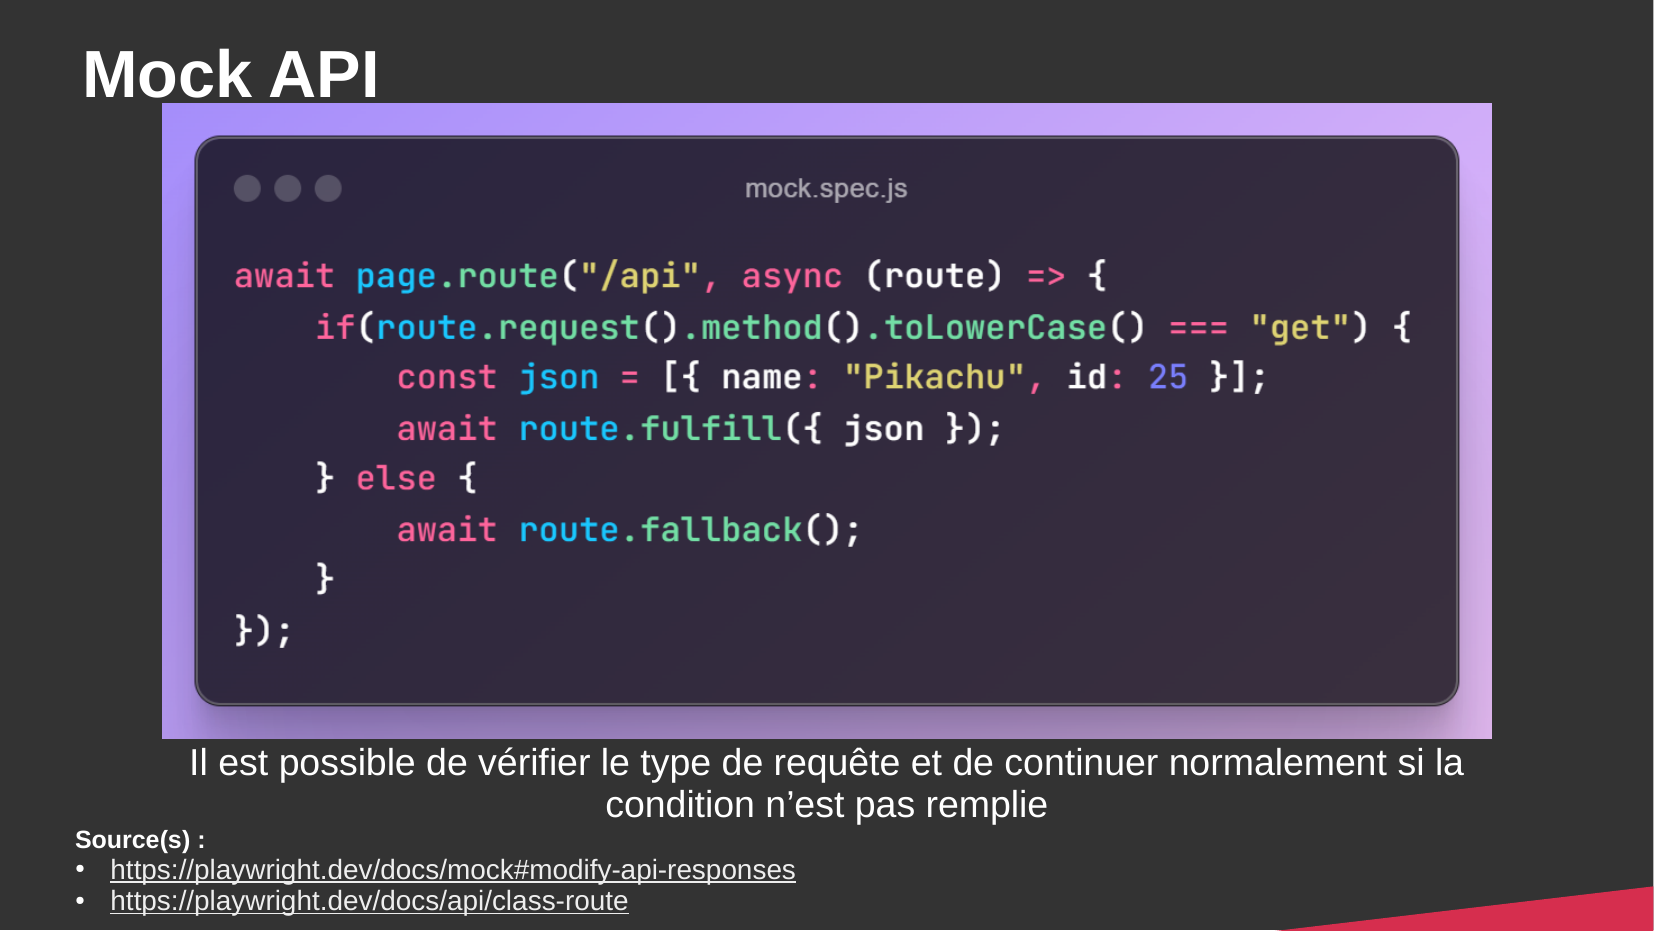

# Mock API
Il est possible de vérifier le type de requête et de continuer normalement si la condition n’est pas remplie
Source(s) :
https://playwright.dev/docs/mock#modify-api-responses
https://playwright.dev/docs/api/class-route